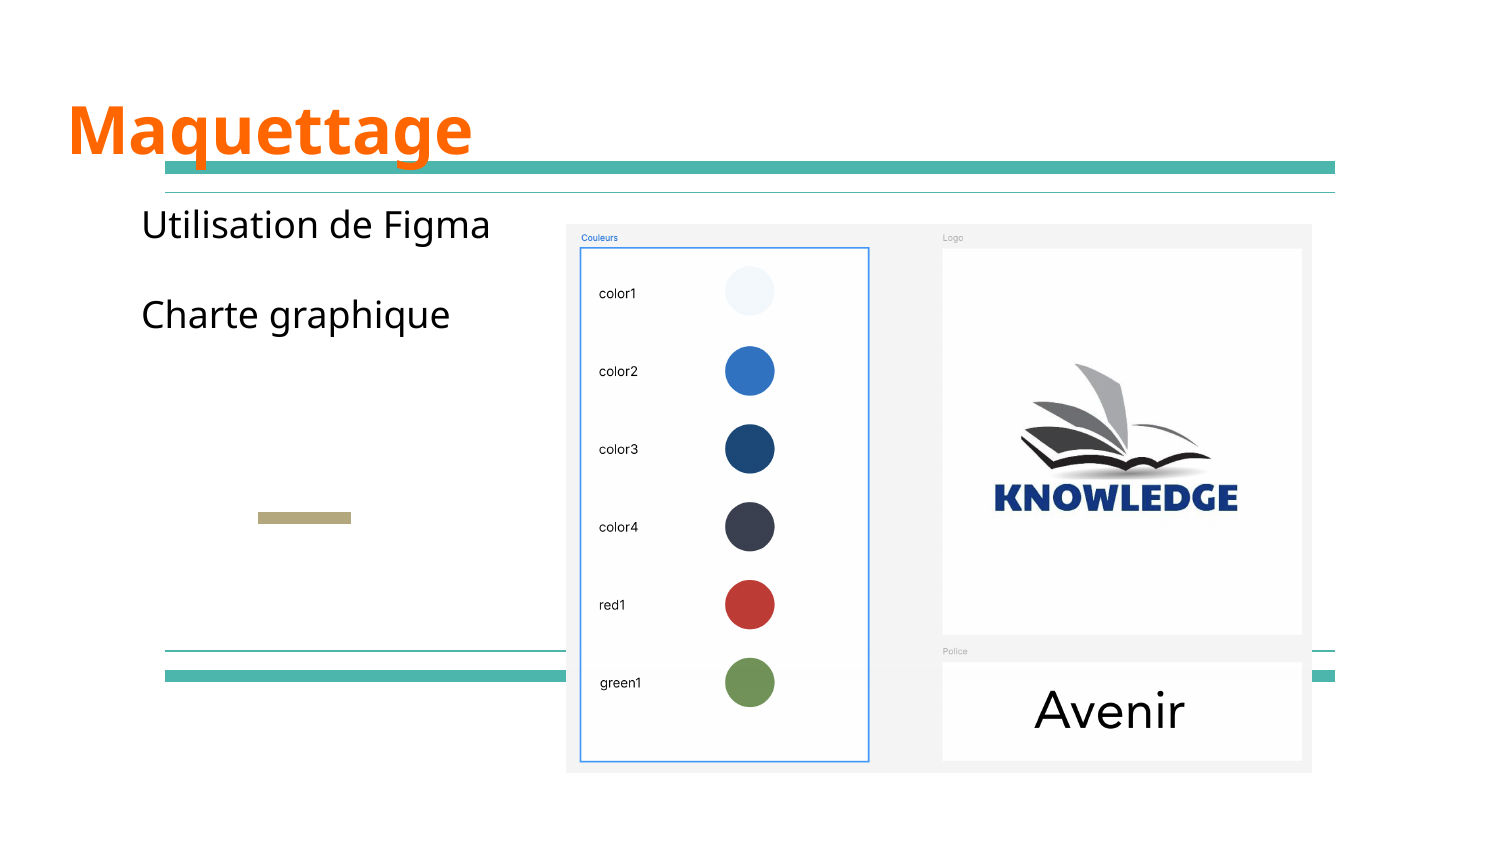

# Maquettage
Utilisation de Figma
Charte graphique